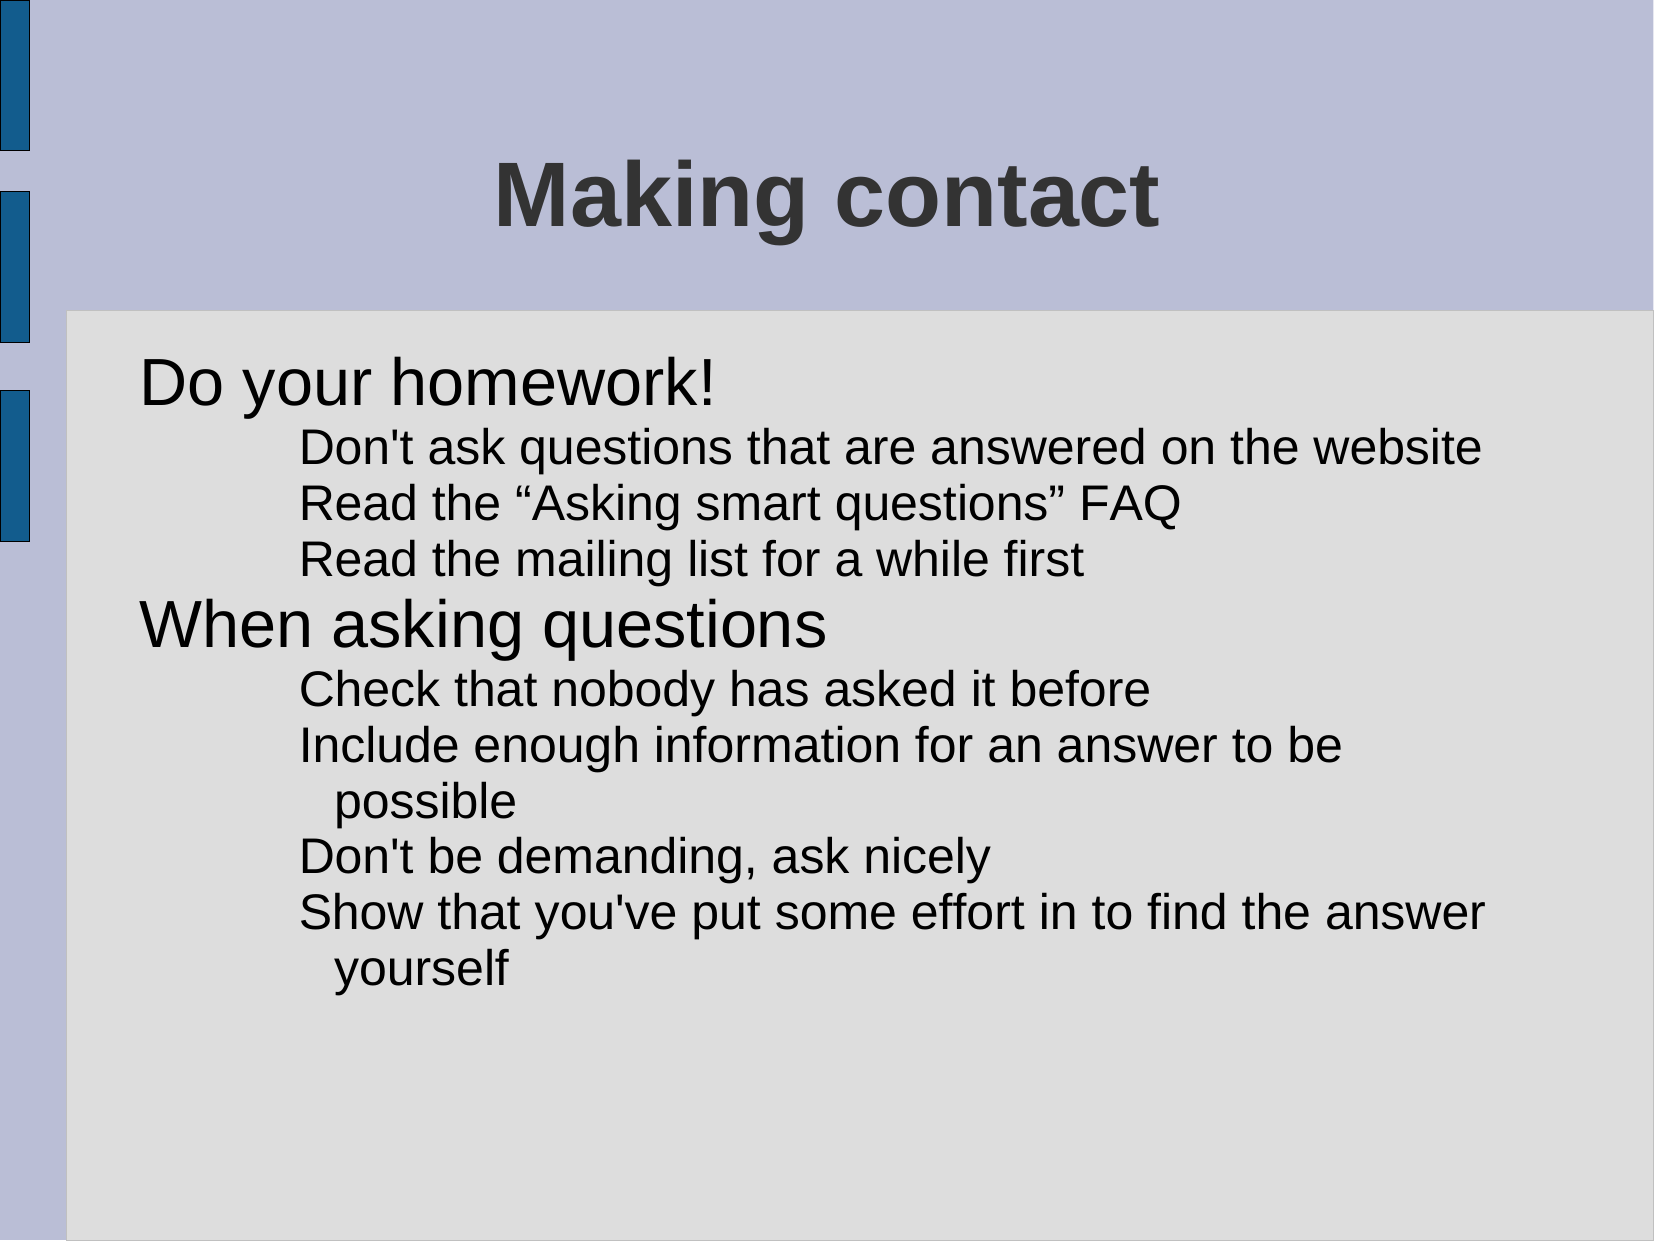

# Making contact
Do your homework!
Don't ask questions that are answered on the website
Read the “Asking smart questions” FAQ
Read the mailing list for a while first
When asking questions
Check that nobody has asked it before
Include enough information for an answer to be possible
Don't be demanding, ask nicely
Show that you've put some effort in to find the answer yourself